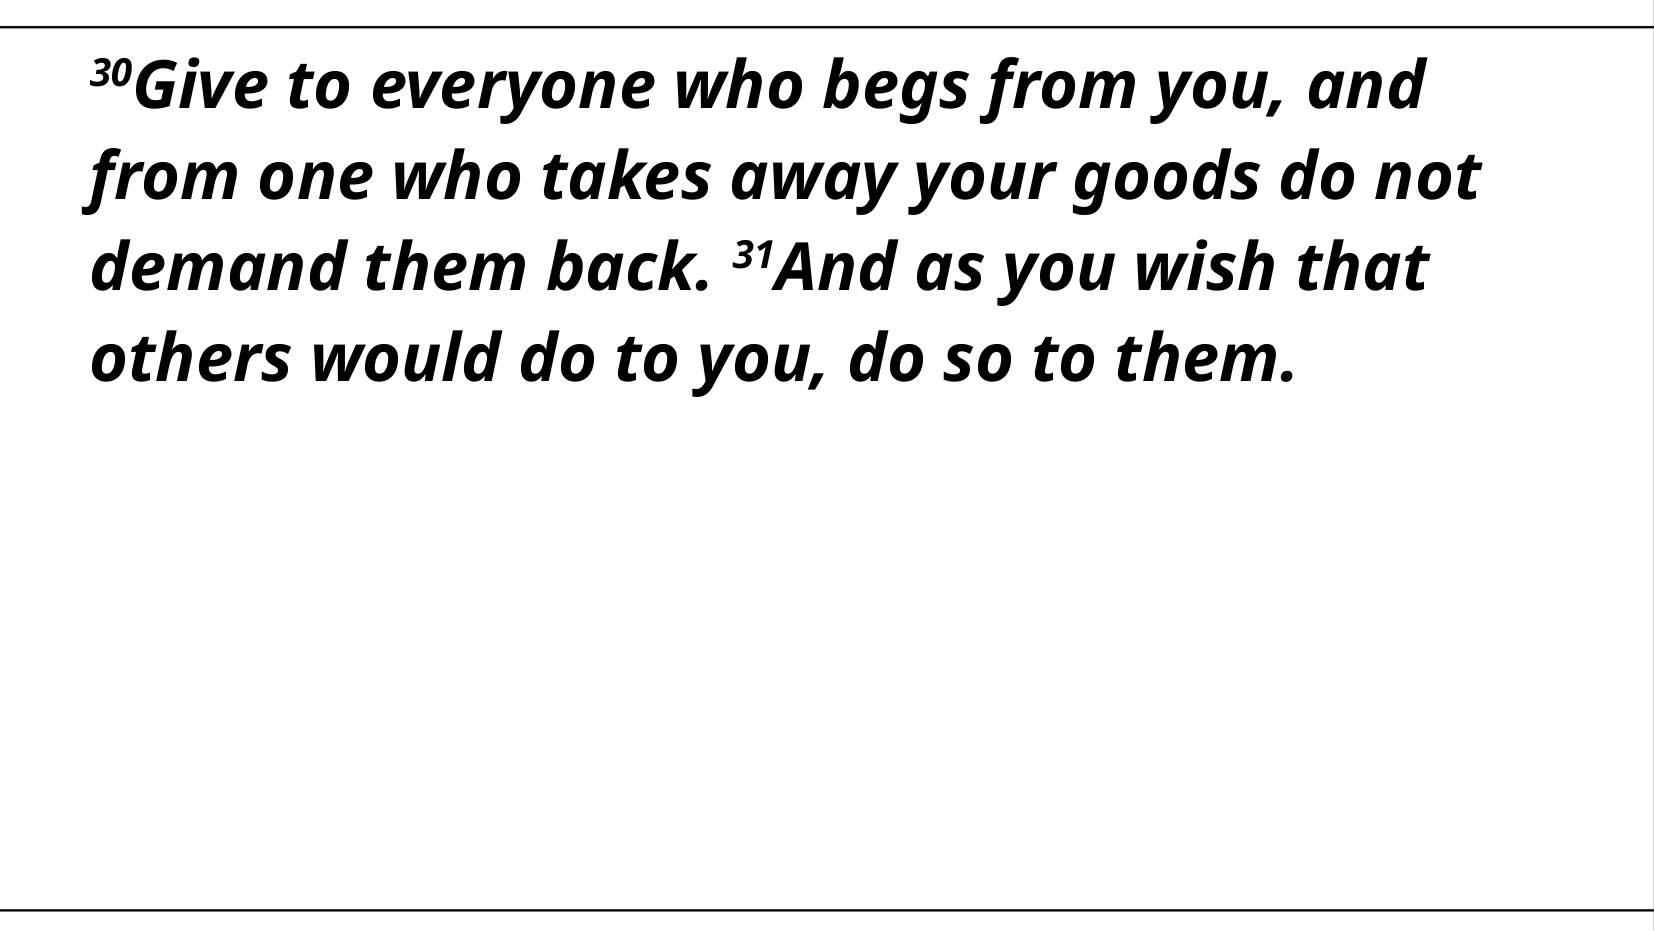

30Give to everyone who begs from you, and from one who takes away your goods do not demand them back. 31And as you wish that others would do to you, do so to them.